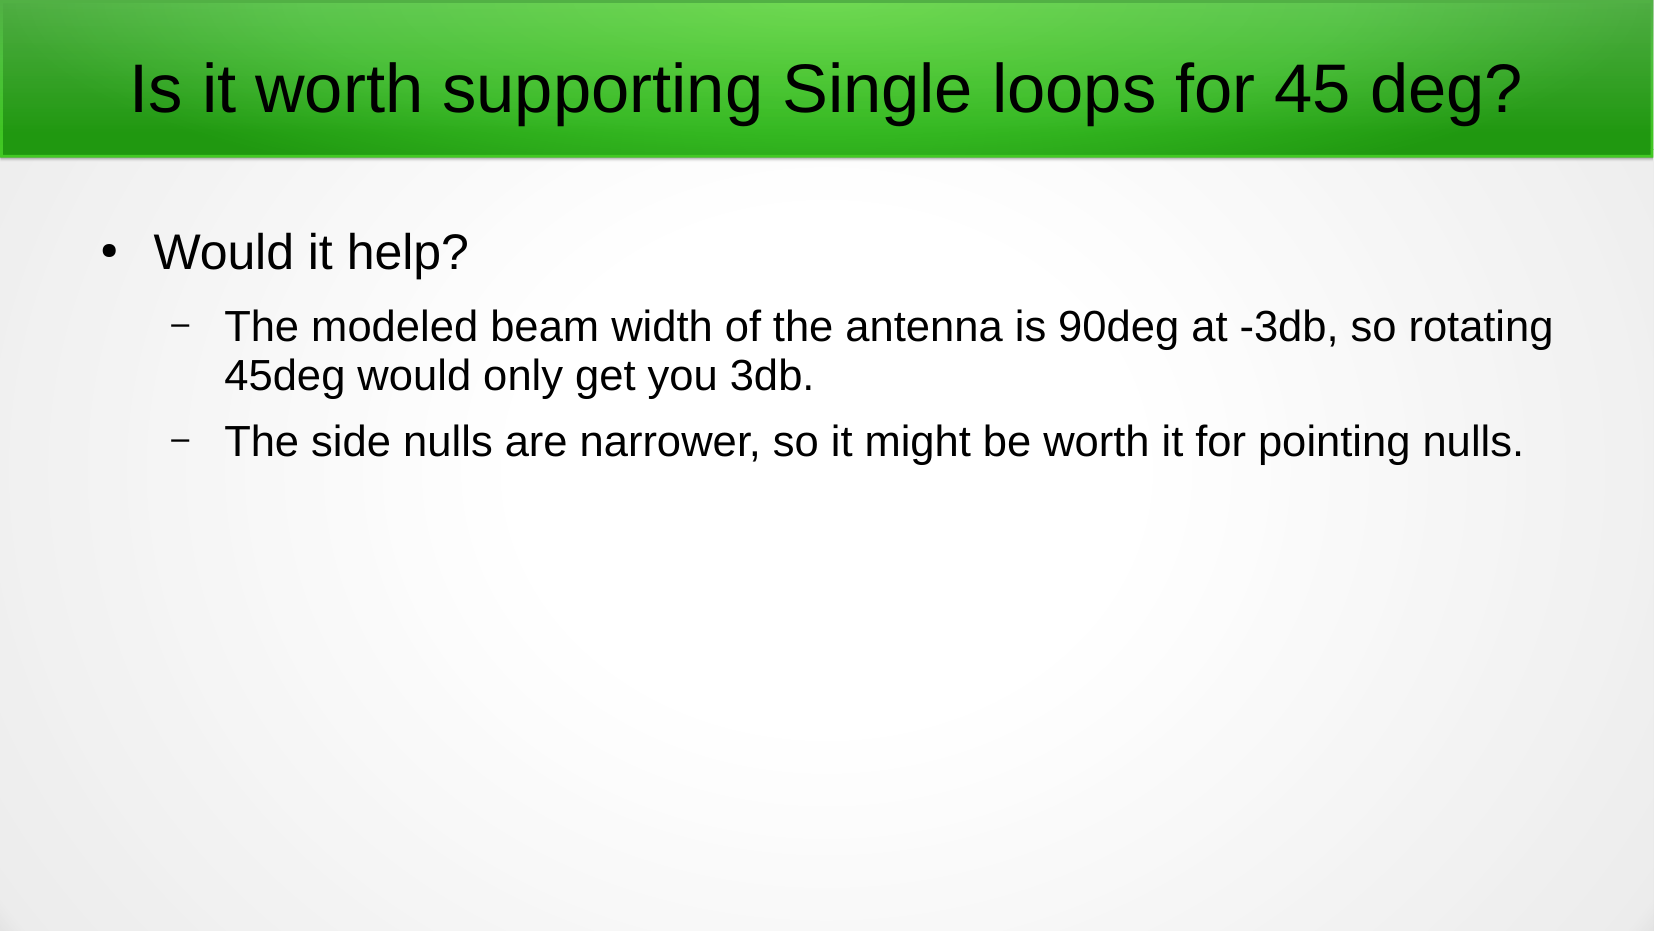

# Is it worth supporting Single loops for 45 deg?
Would it help?
The modeled beam width of the antenna is 90deg at -3db, so rotating 45deg would only get you 3db.
The side nulls are narrower, so it might be worth it for pointing nulls.